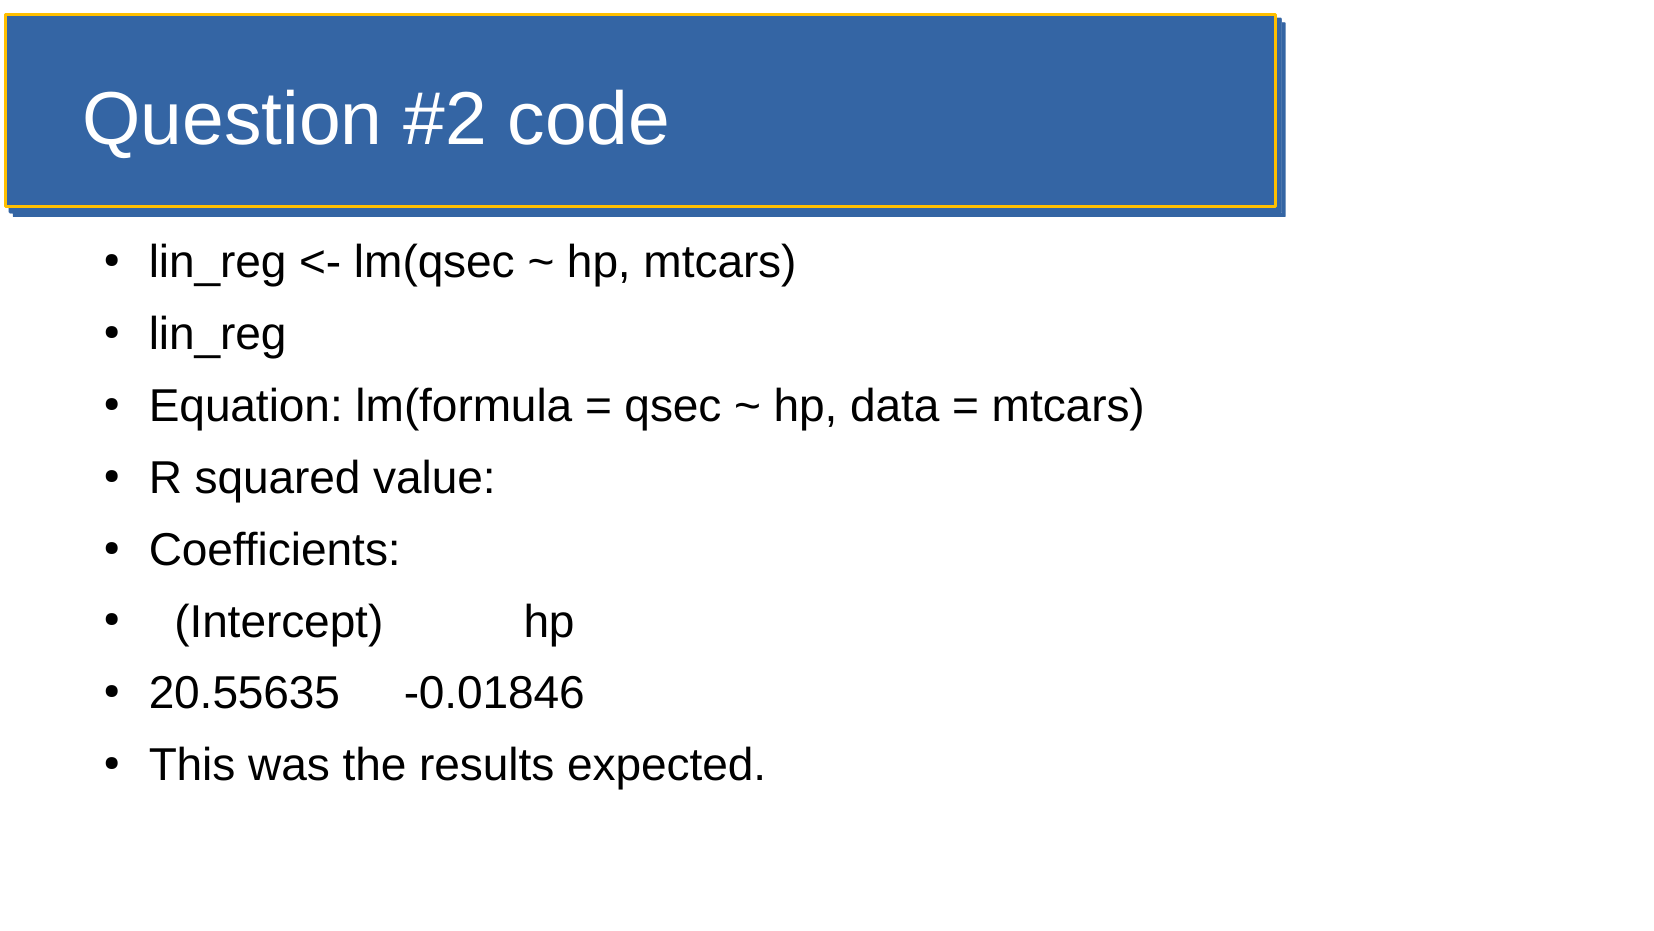

# Question #2 code
lin_reg <- lm(qsec ~ hp, mtcars)
lin_reg
Equation: lm(formula = qsec ~ hp, data = mtcars)
R squared value:
Coefficients:
 (Intercept) hp
20.55635 -0.01846
This was the results expected.